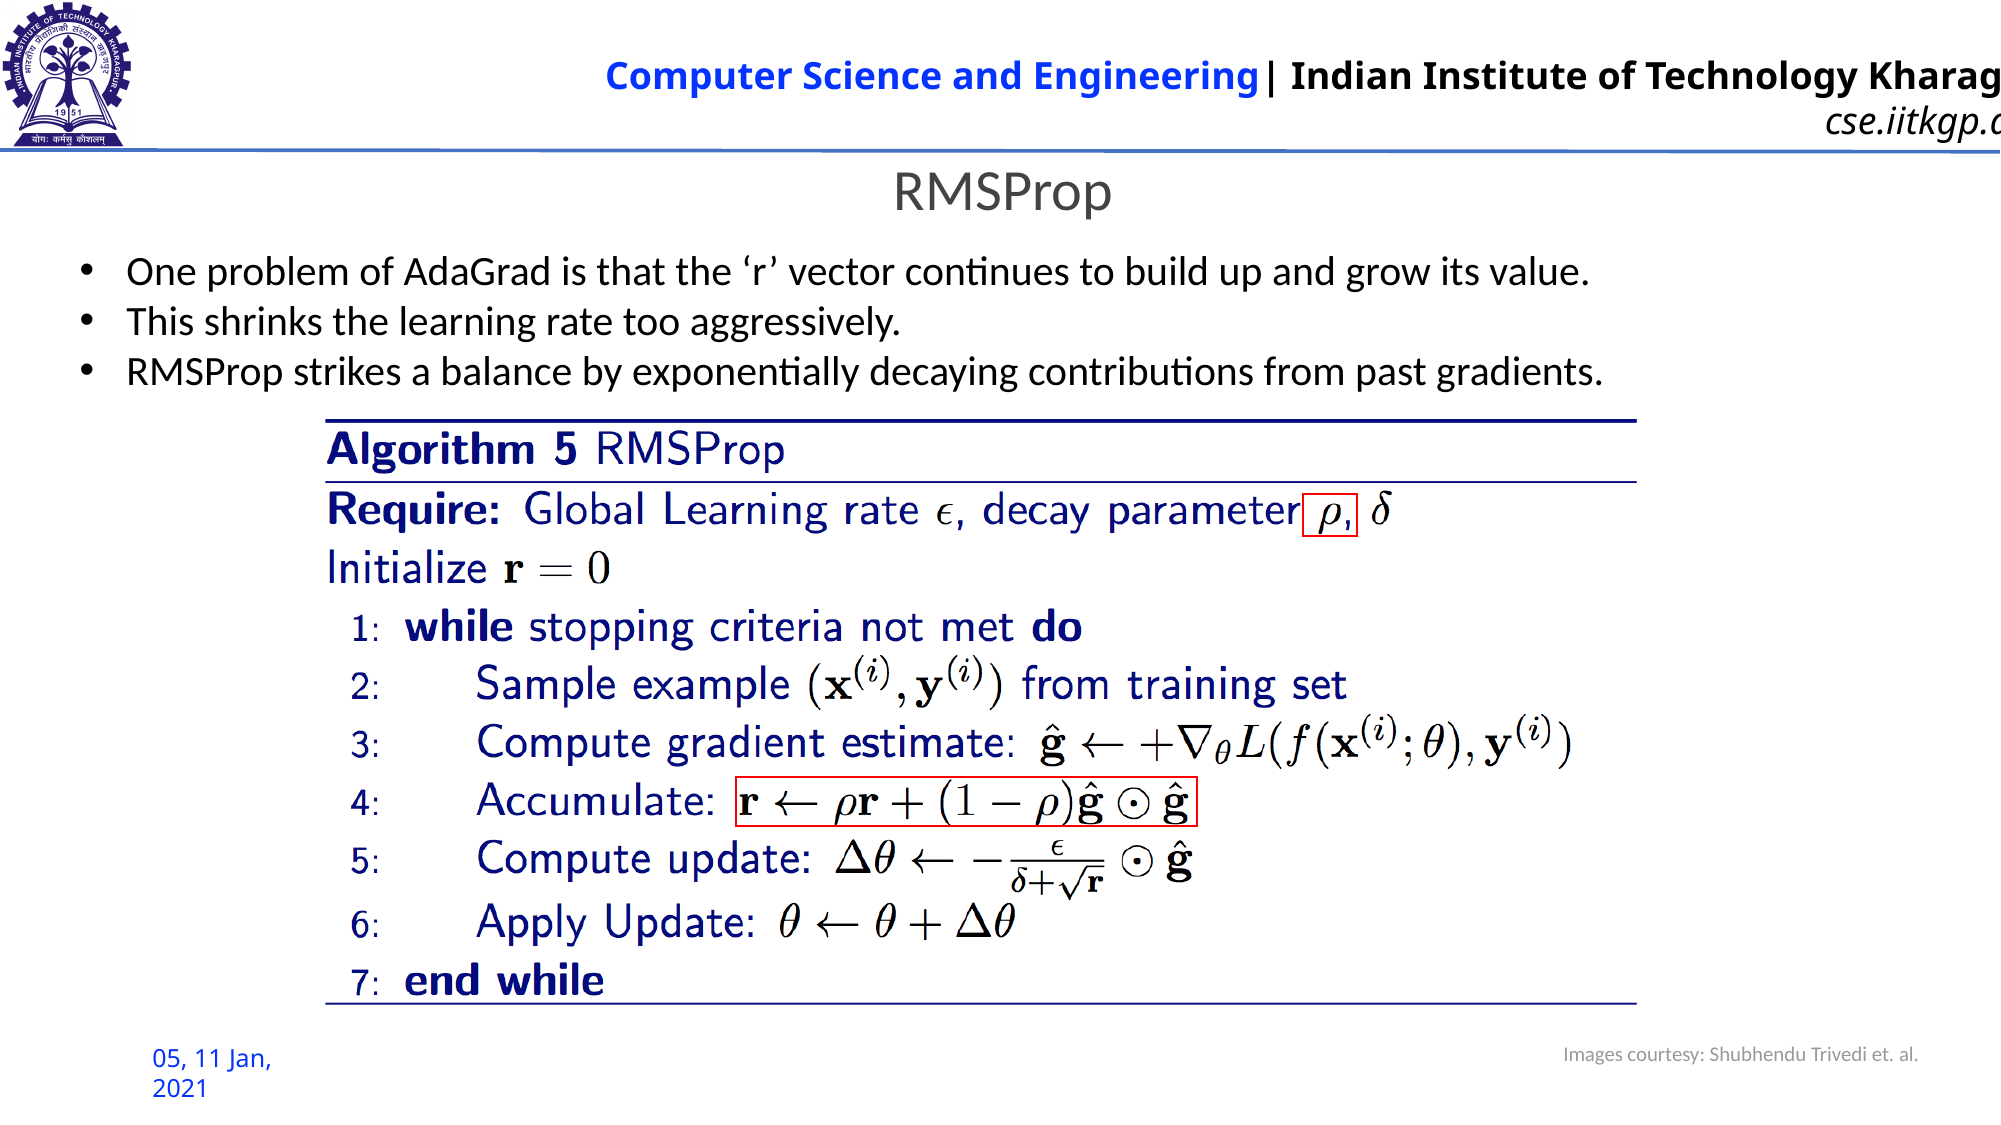

RMSProp
One problem of AdaGrad is that the ‘r’ vector continues to build up and grow its value.
This shrinks the learning rate too aggressively.
RMSProp strikes a balance by exponentially decaying contributions from past gradients.
Images courtesy: Shubhendu Trivedi et. al.
05, 11 Jan, 2021